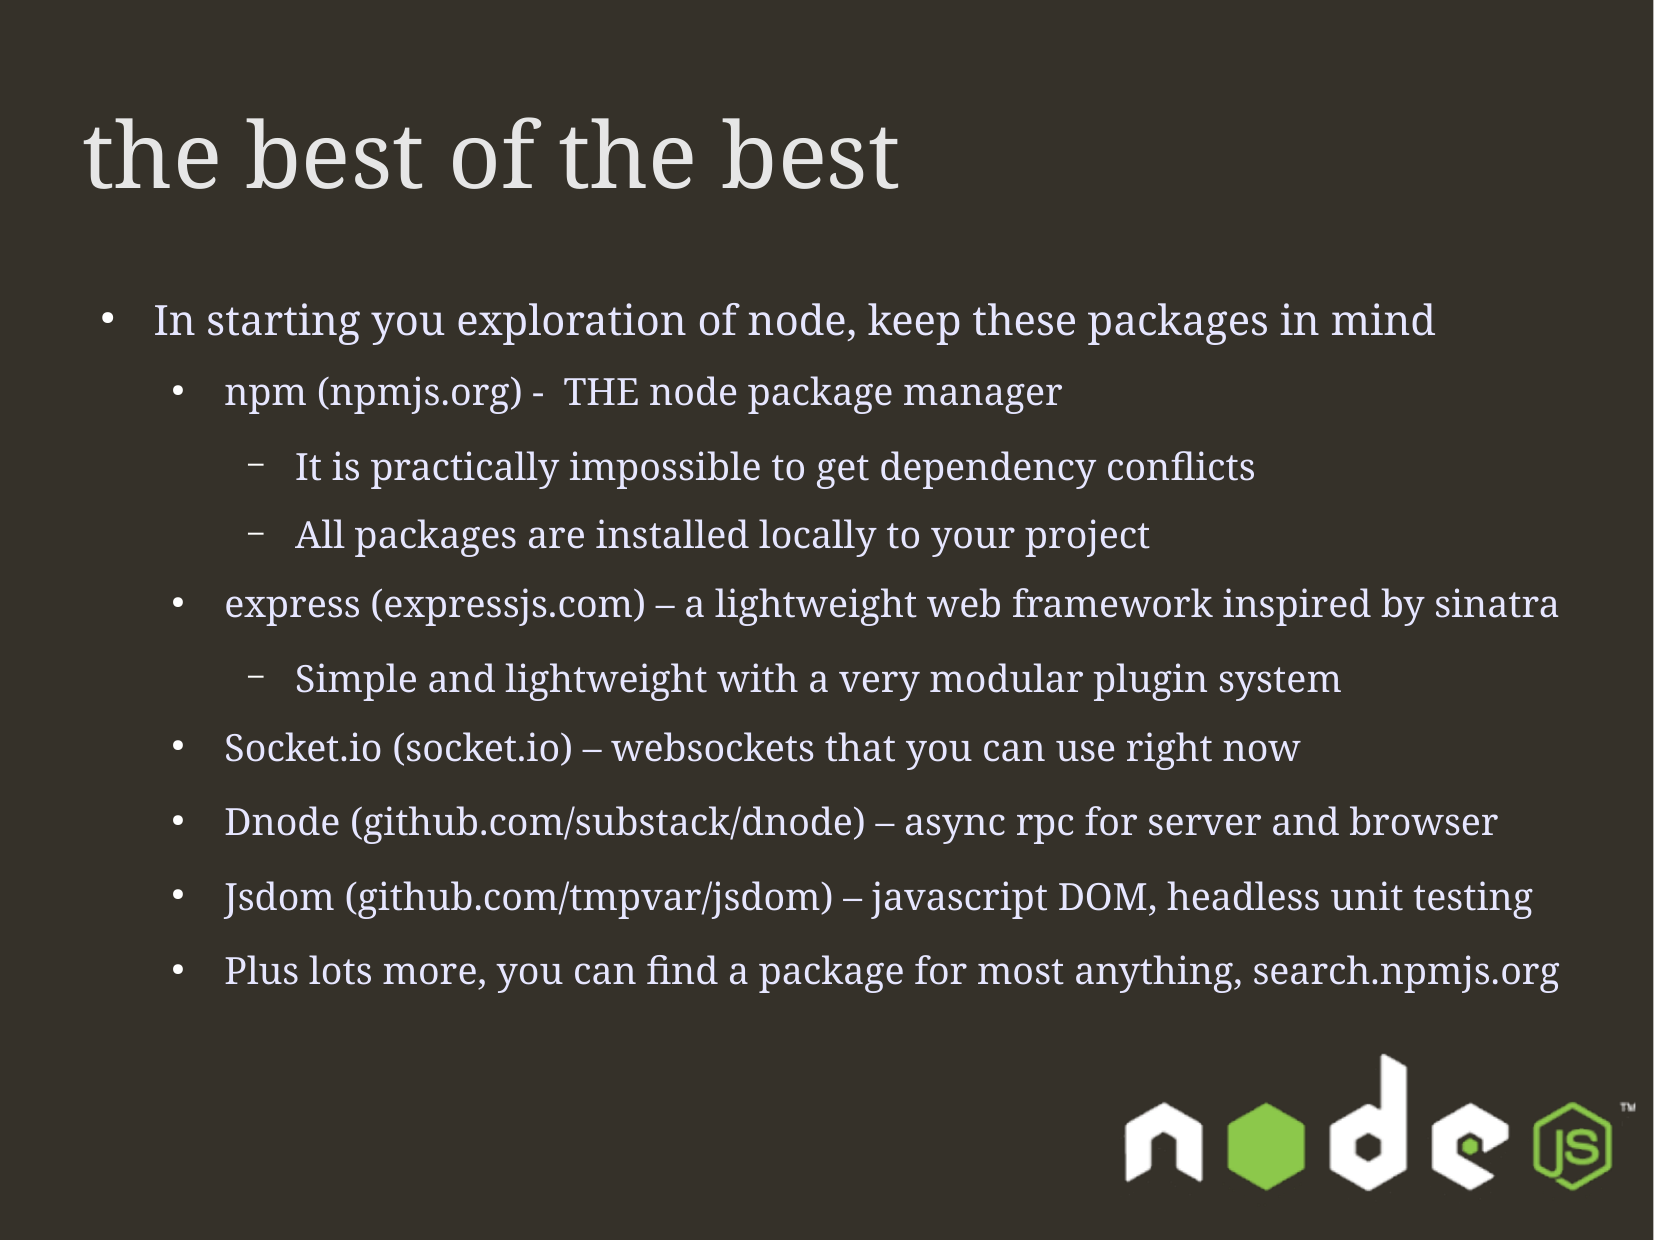

# the best of the best
In starting you exploration of node, keep these packages in mind
npm (npmjs.org) - THE node package manager
It is practically impossible to get dependency conflicts
All packages are installed locally to your project
express (expressjs.com) – a lightweight web framework inspired by sinatra
Simple and lightweight with a very modular plugin system
Socket.io (socket.io) – websockets that you can use right now
Dnode (github.com/substack/dnode) – async rpc for server and browser
Jsdom (github.com/tmpvar/jsdom) – javascript DOM, headless unit testing
Plus lots more, you can find a package for most anything, search.npmjs.org